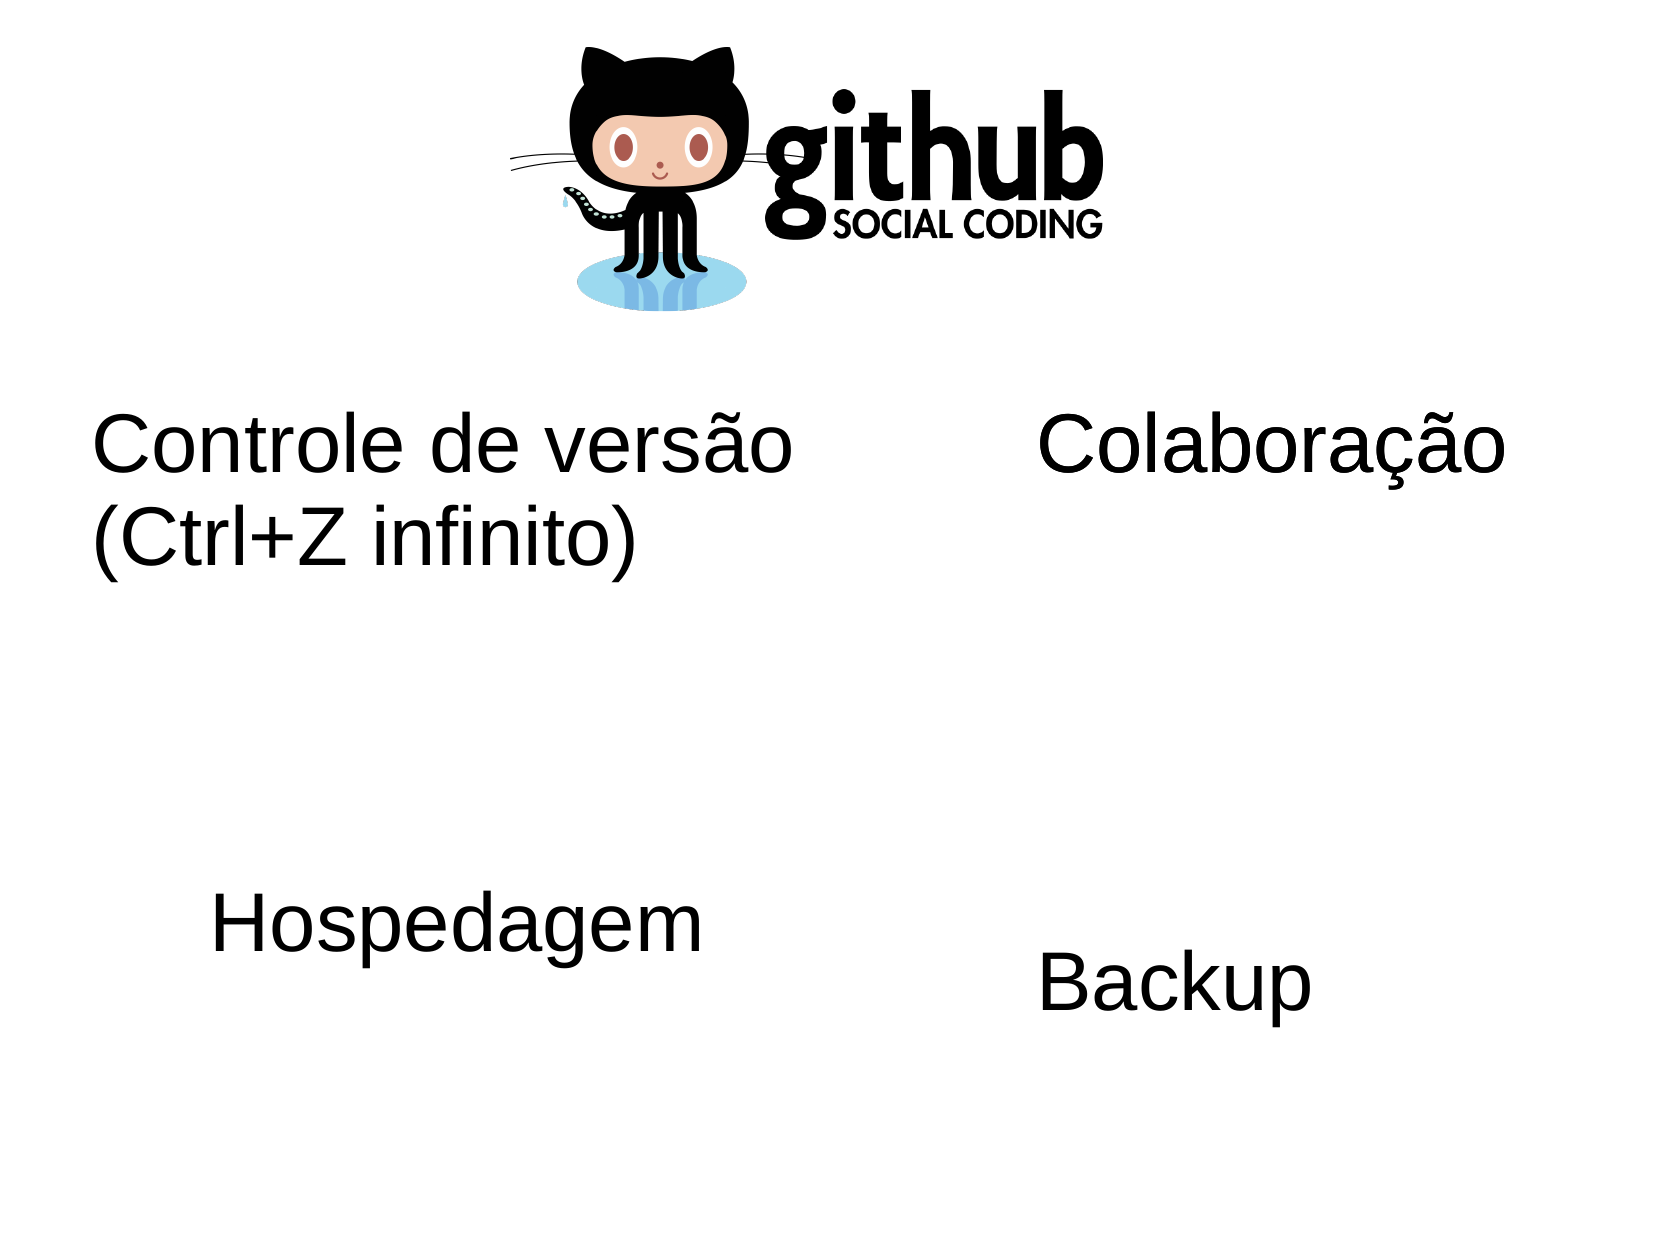

Controle de versão
(Ctrl+Z infinito)
Colaboração
Colaboração
Hospedagem
Backup